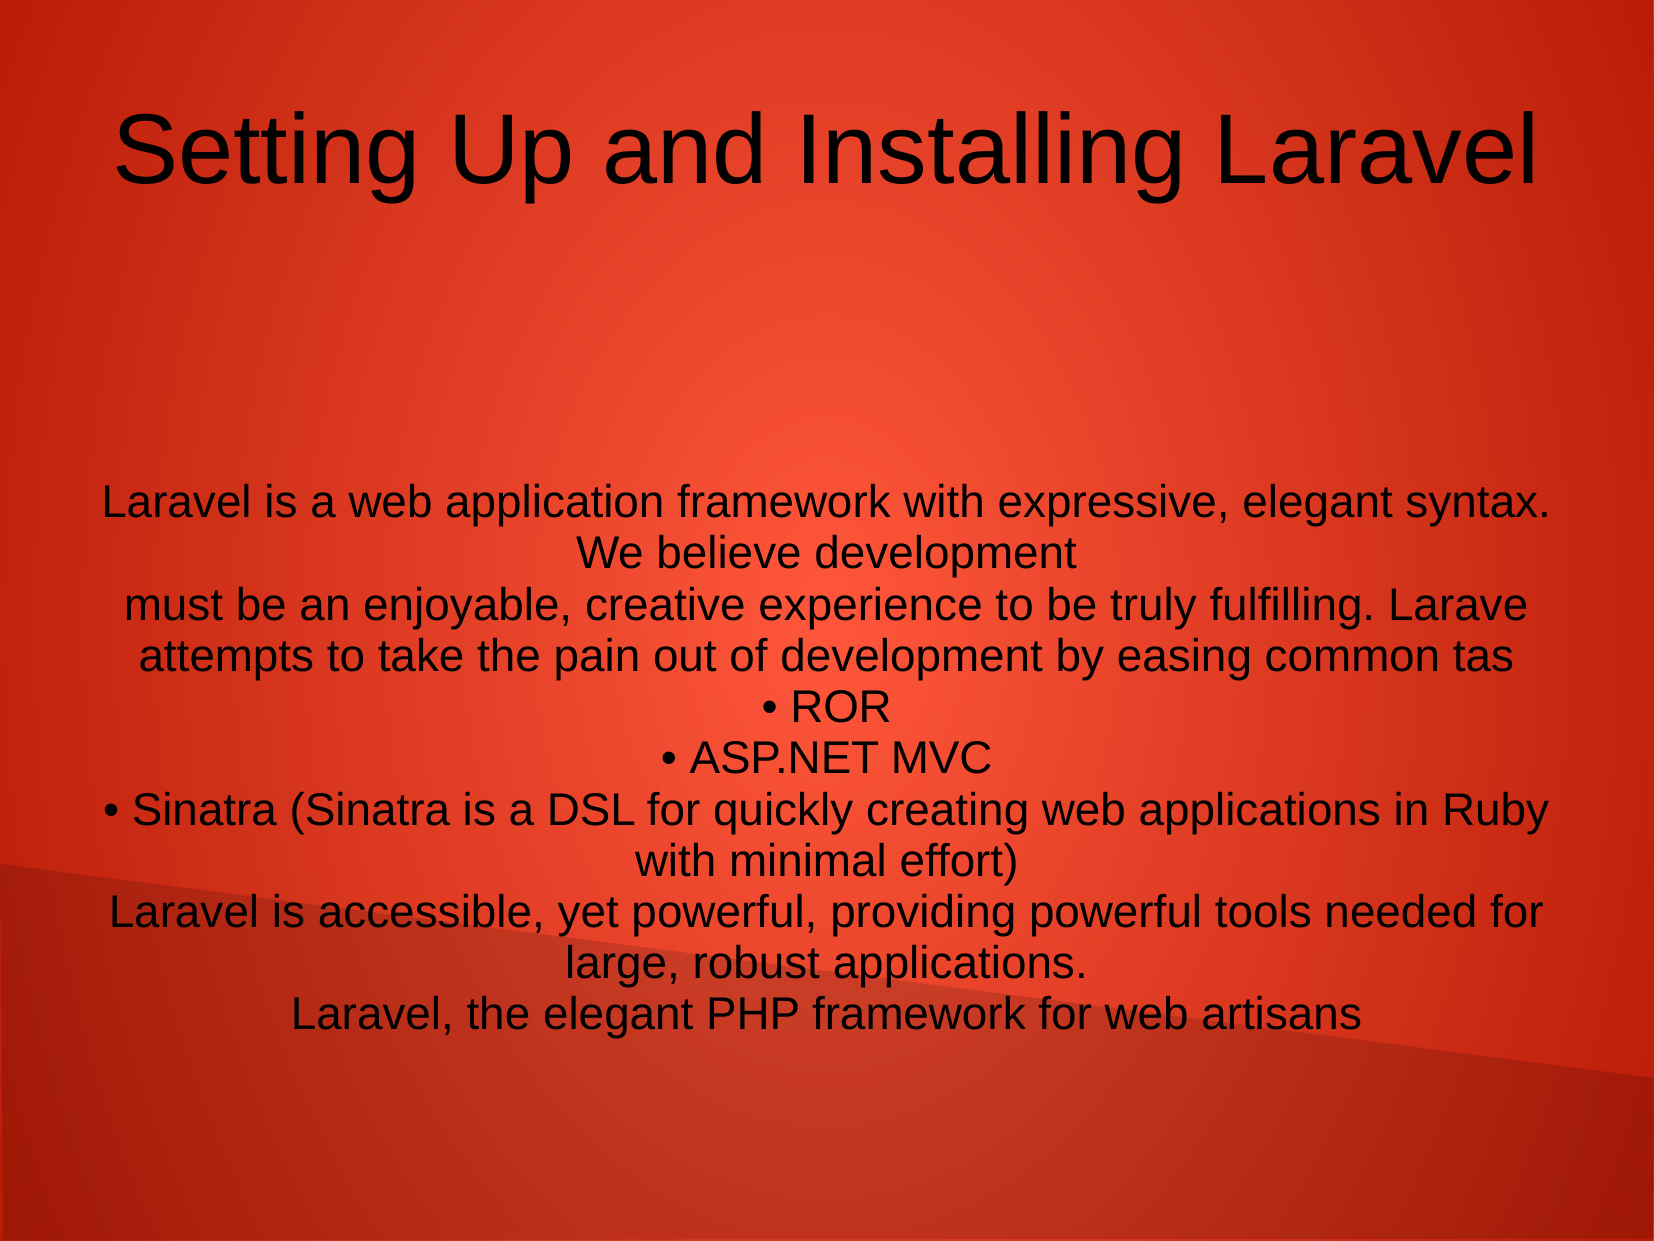

# Setting Up and Installing Laravel
Laravel is a web application framework with expressive, elegant syntax. We believe development
must be an enjoyable, creative experience to be truly fulfilling. Larave attempts to take the pain out of development by easing common tas
• ROR
• ASP.NET MVC
• Sinatra (Sinatra is a DSL for quickly creating web applications in Ruby with minimal effort)
Laravel is accessible, yet powerful, providing powerful tools needed for large, robust applications.
Laravel, the elegant PHP framework for web artisans